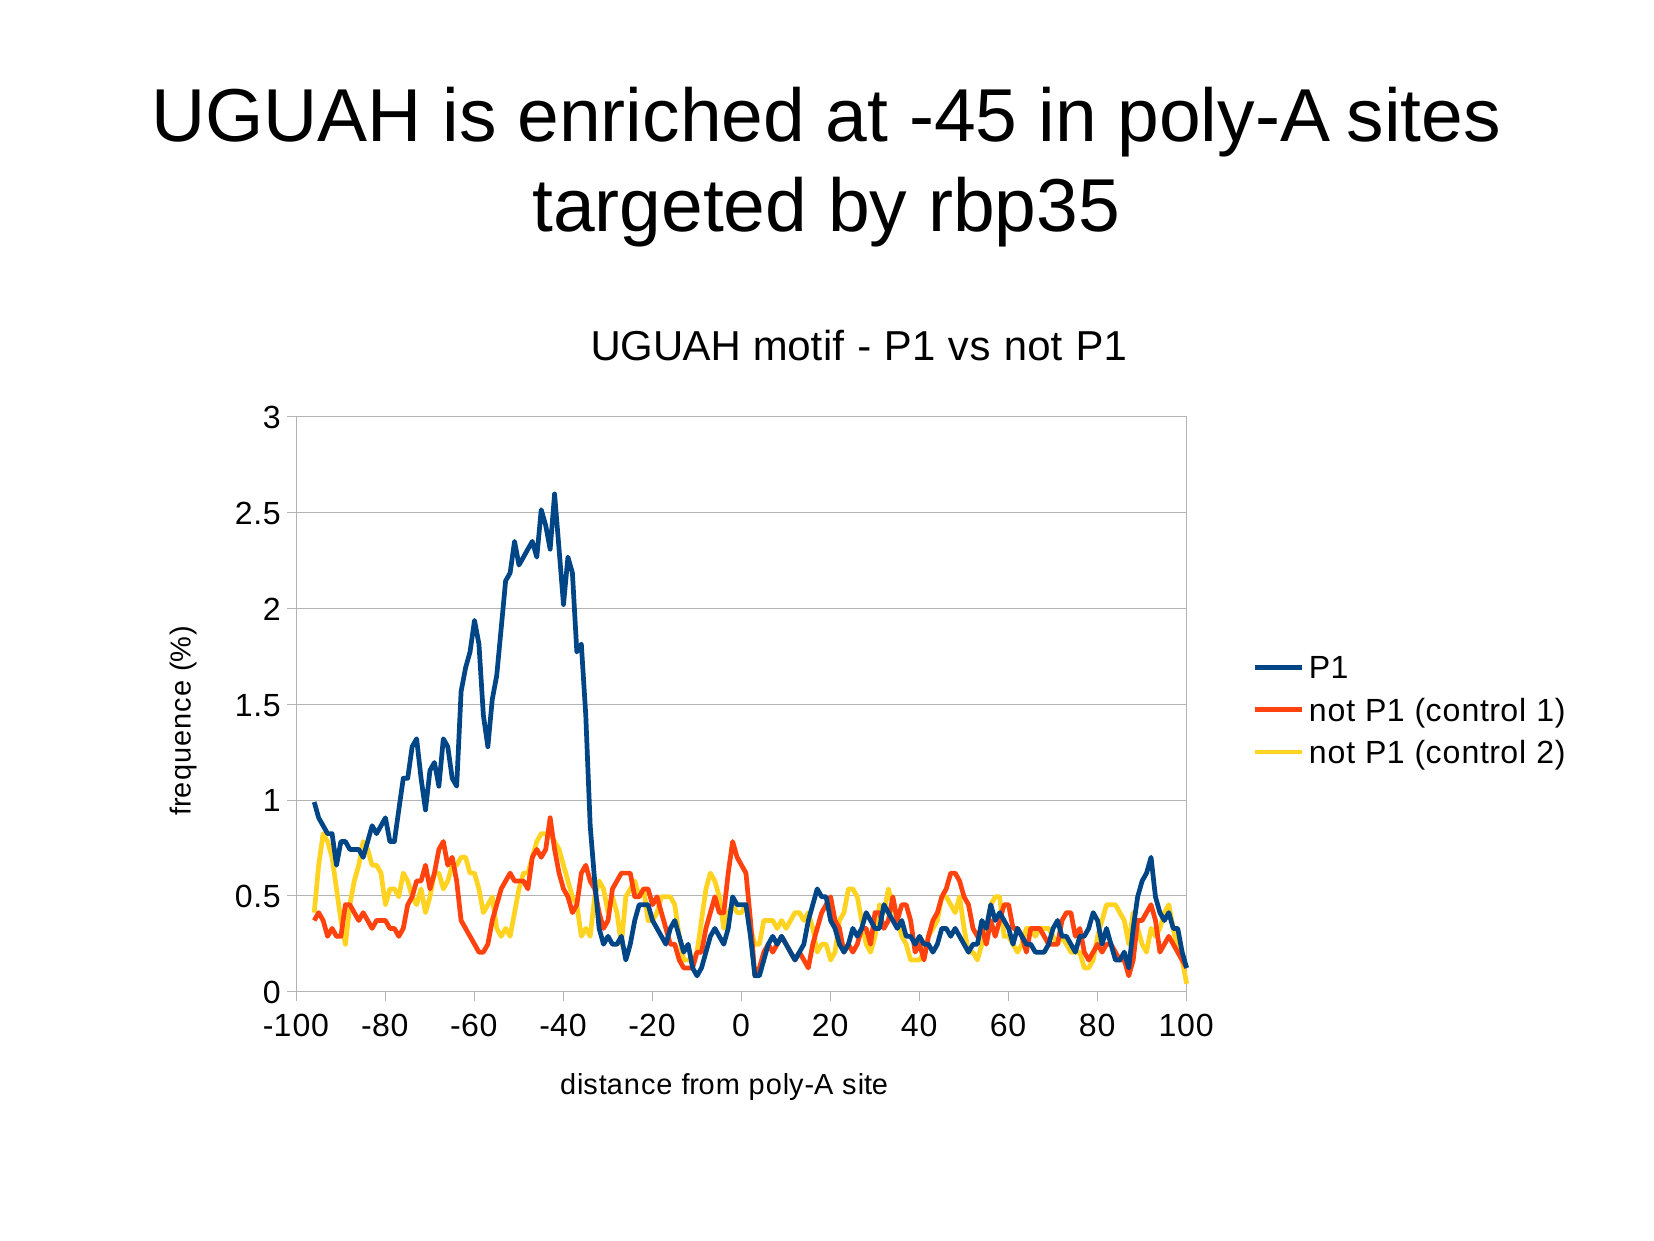

# UGUAH is enriched at -45 in poly-A sites targeted by rbp35
### Chart: UGUAH motif - P1 vs not P1
| Category | P1 | not P1 (control 1) | not P1 (control 2) |
|---|---|---|---|